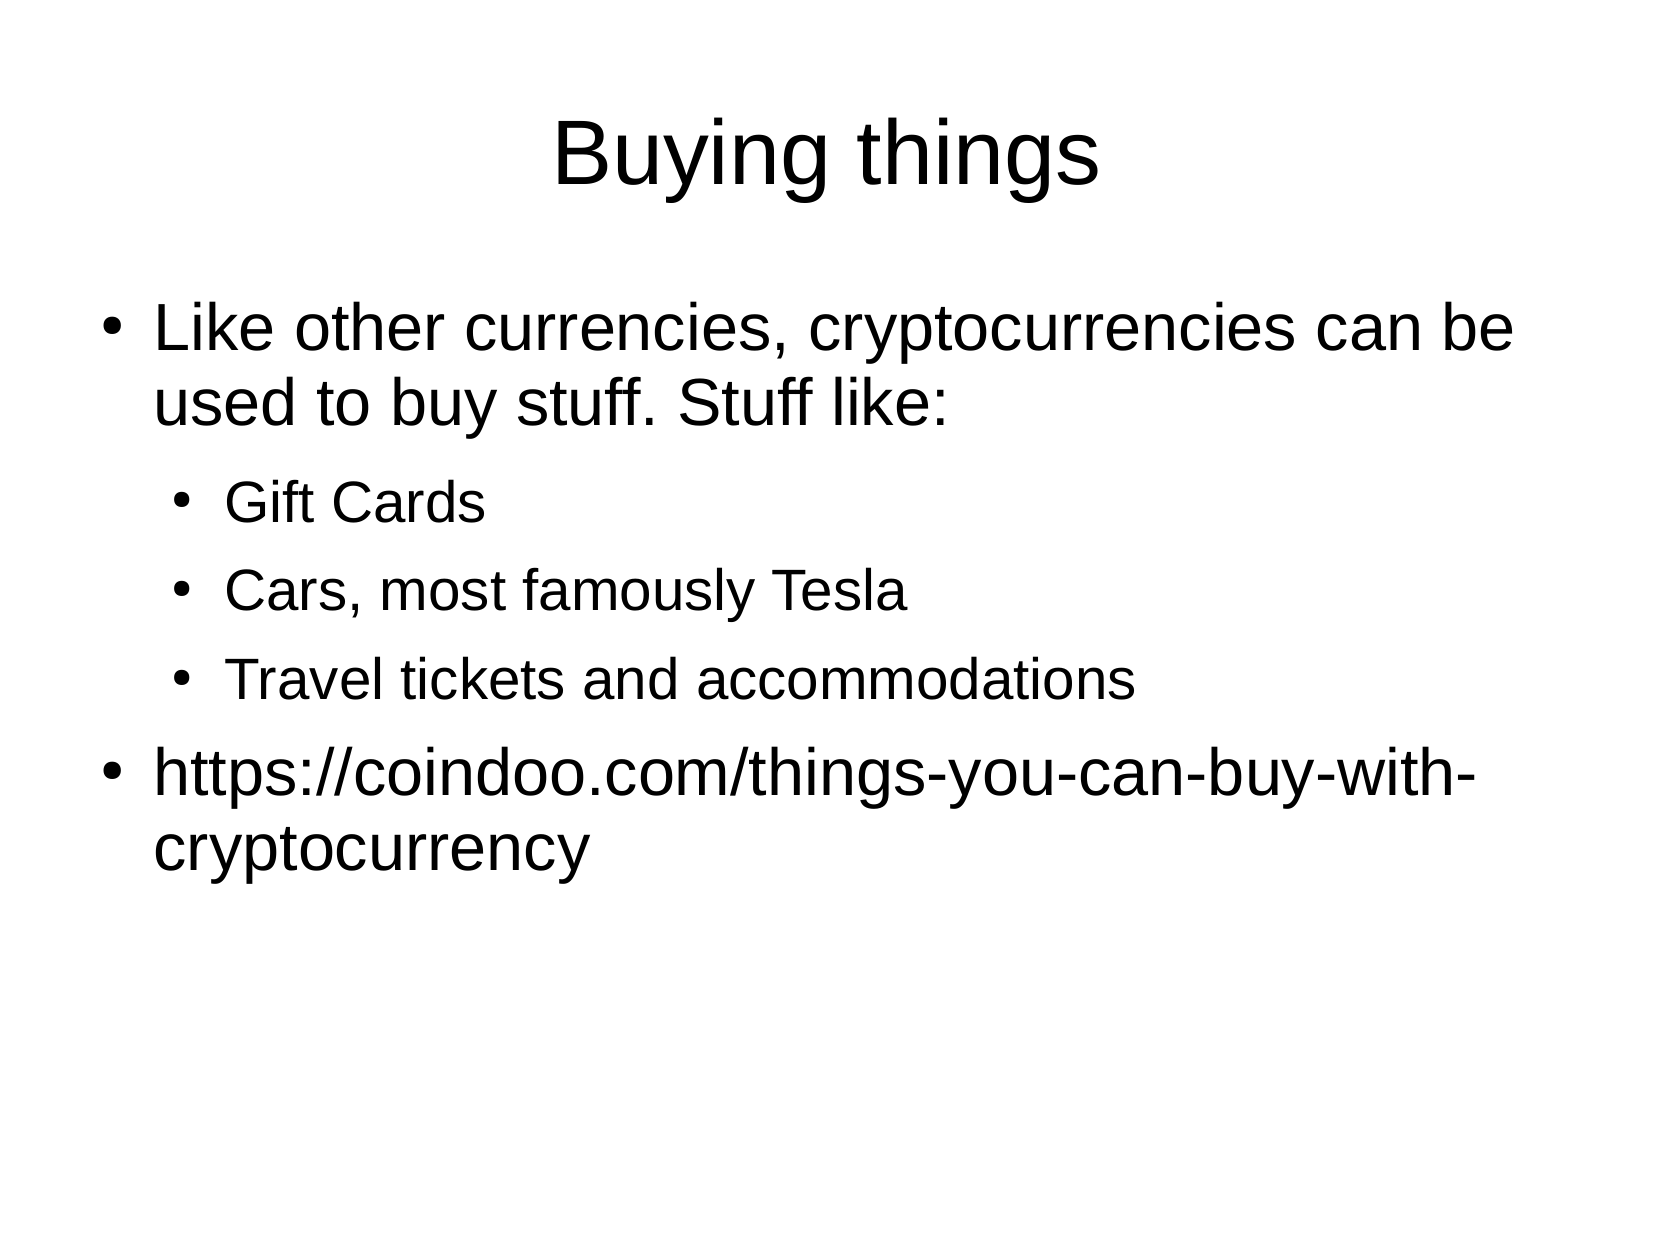

# Buying things
Like other currencies, cryptocurrencies can be used to buy stuff. Stuff like:
Gift Cards
Cars, most famously Tesla
Travel tickets and accommodations
https://coindoo.com/things-you-can-buy-with-cryptocurrency